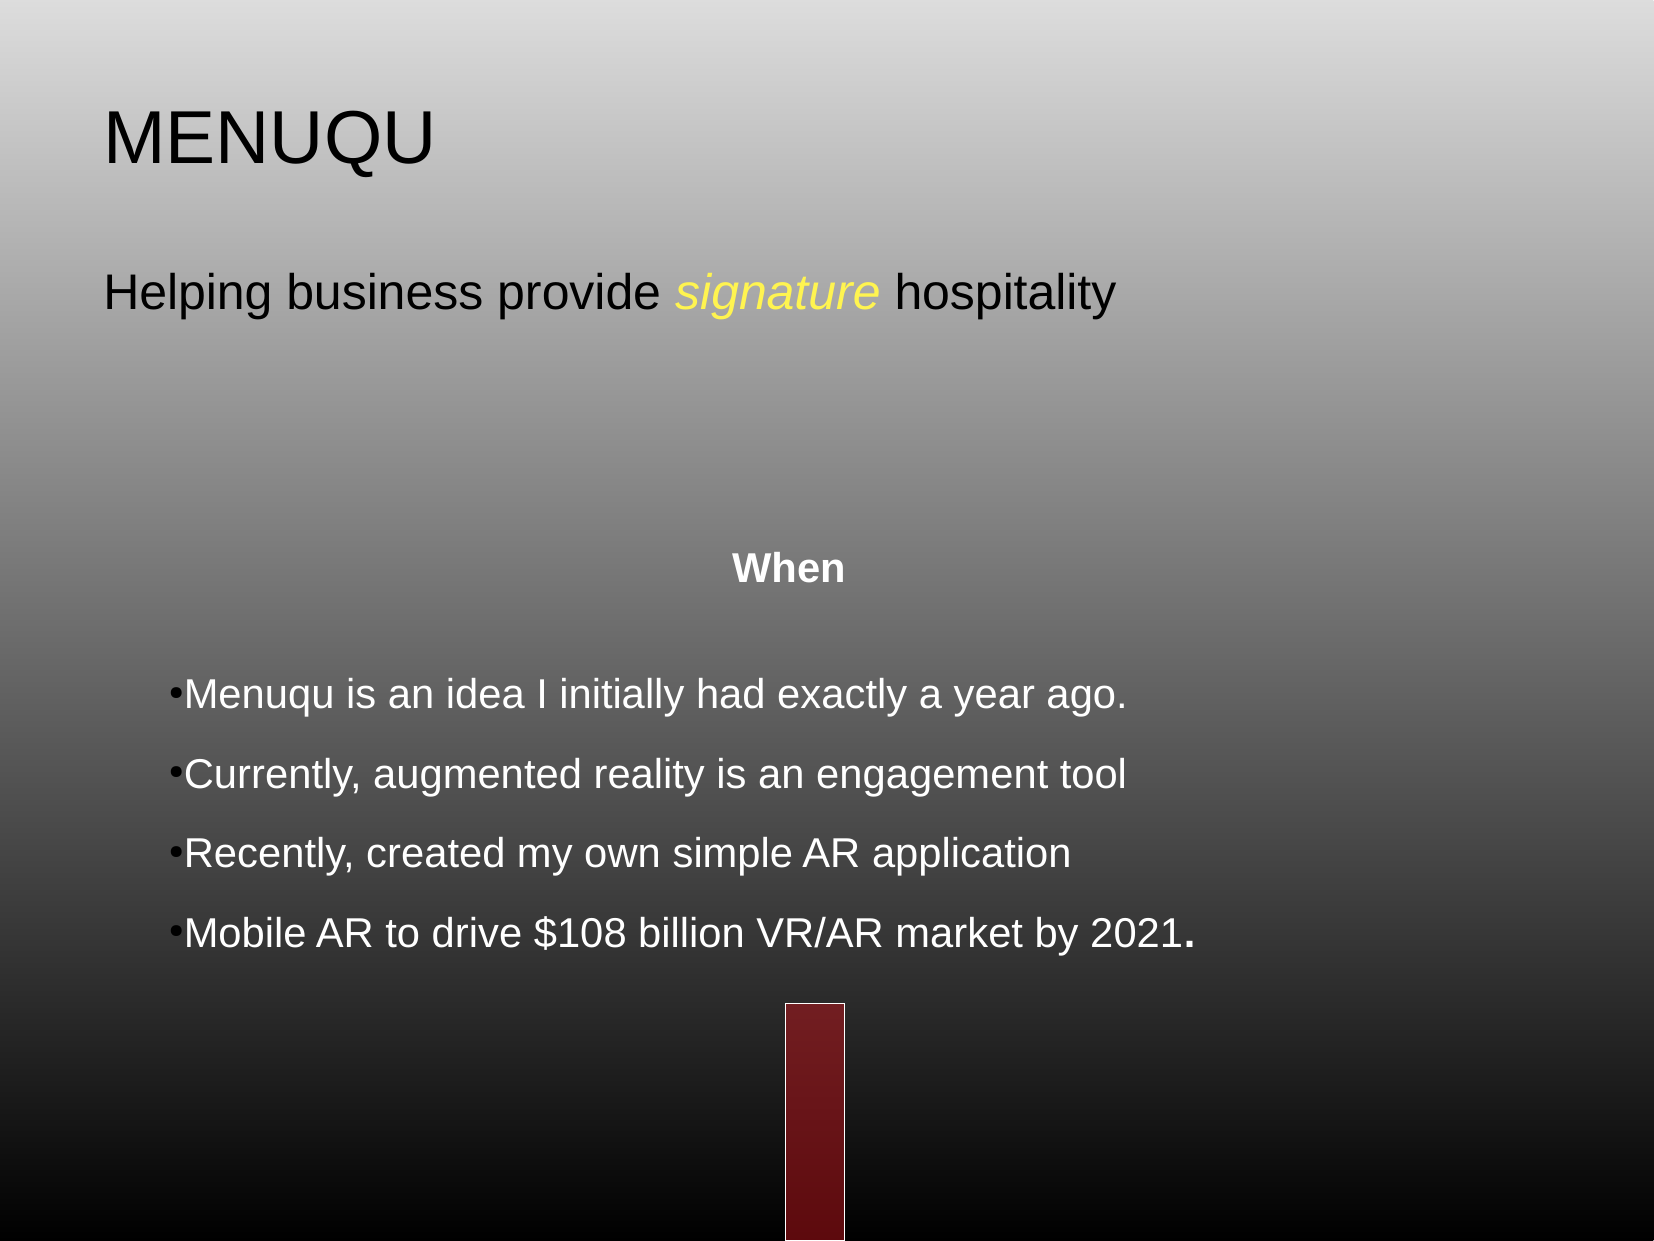

MENUQU
Helping business provide signature hospitality
When
Menuqu is an idea I initially had exactly a year ago.
Currently, augmented reality is an engagement tool
Recently, created my own simple AR application
Mobile AR to drive $108 billion VR/AR market by 2021.